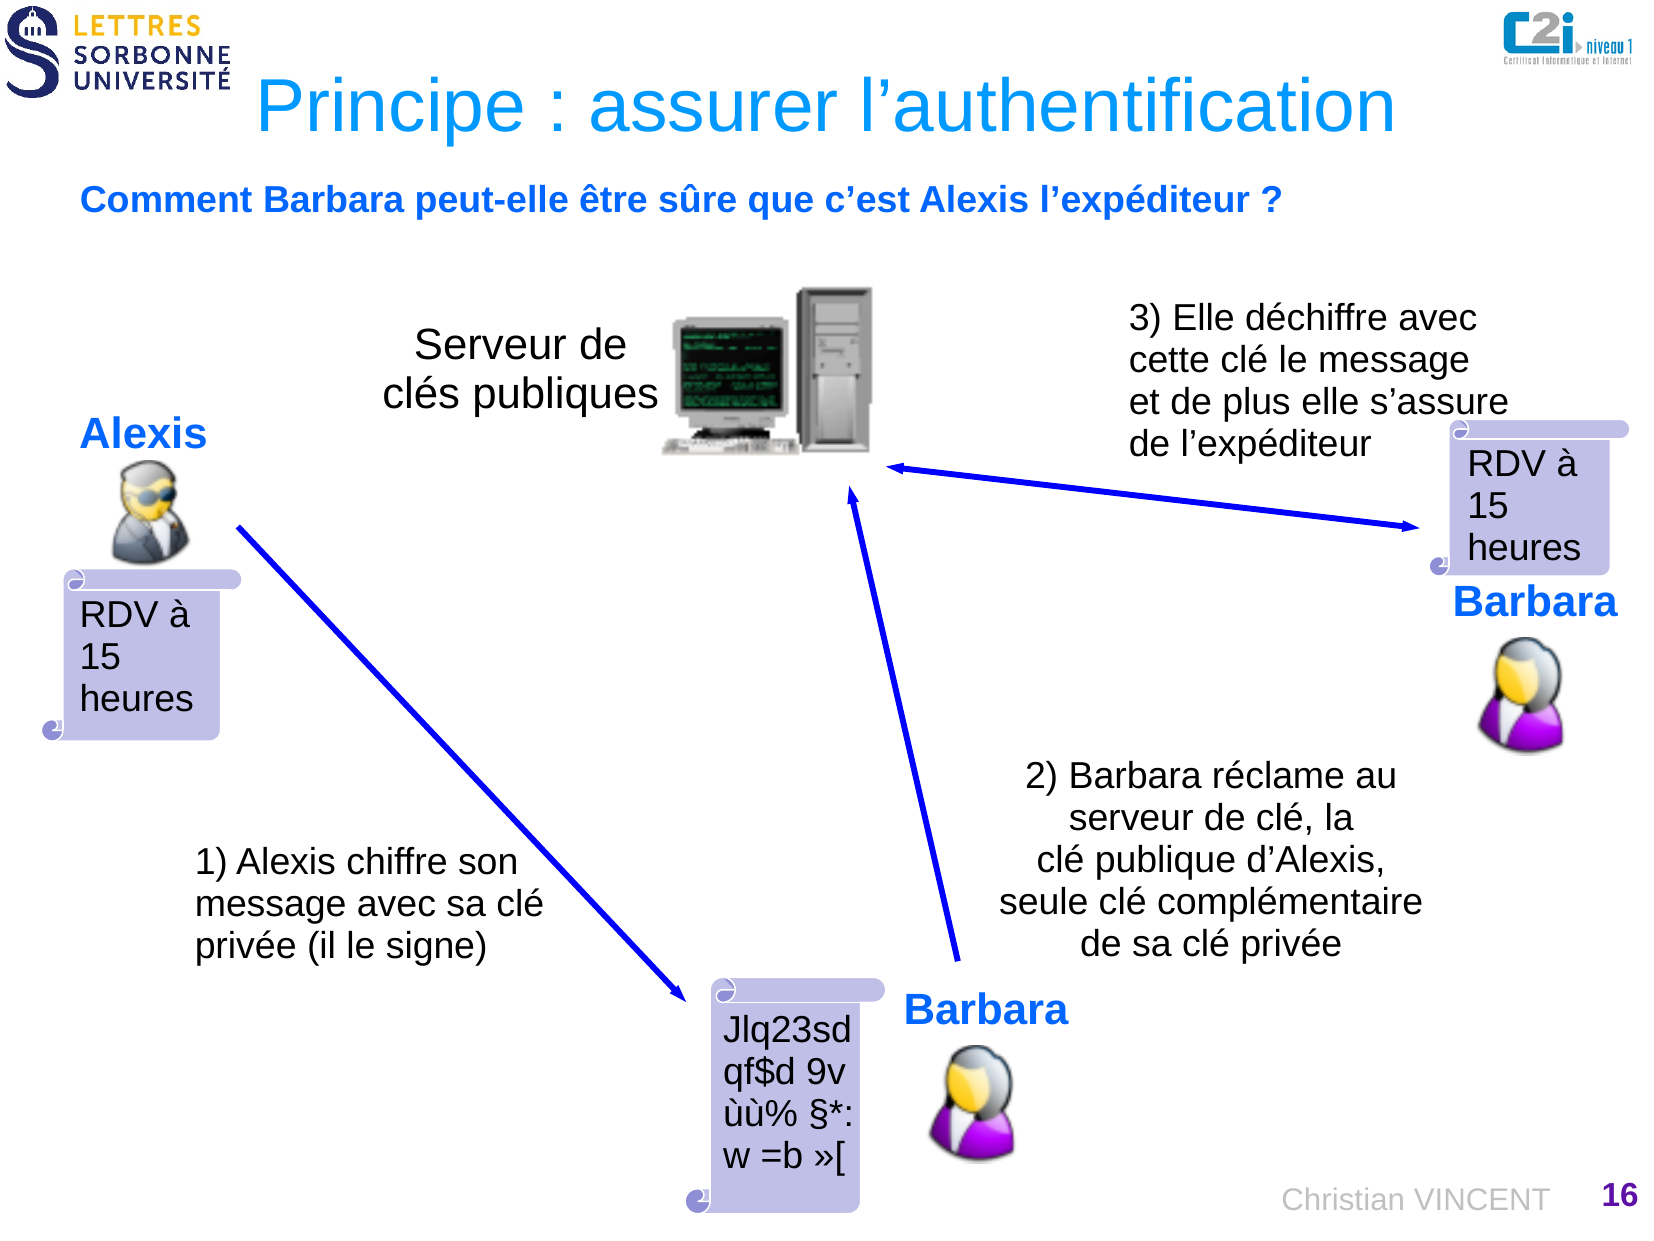

# Principe : assurer l’authentification
Comment Barbara peut-elle être sûre que c’est Alexis l’expéditeur ?
3) Elle déchiffre avec cette clé le message et de plus elle s’assure de l’expéditeur
Serveur de
clés publiques
Alexis
RDV à 15 heures
RDV à 15 heures
Barbara
2) Barbara réclame au
serveur de clé, la
clé publique d’Alexis,
seule clé complémentaire
de sa clé privée
1) Alexis chiffre son message avec sa clé privée (il le signe)
Jlq23sdqf$d 9v ùù% §*: w =b »[
Barbara